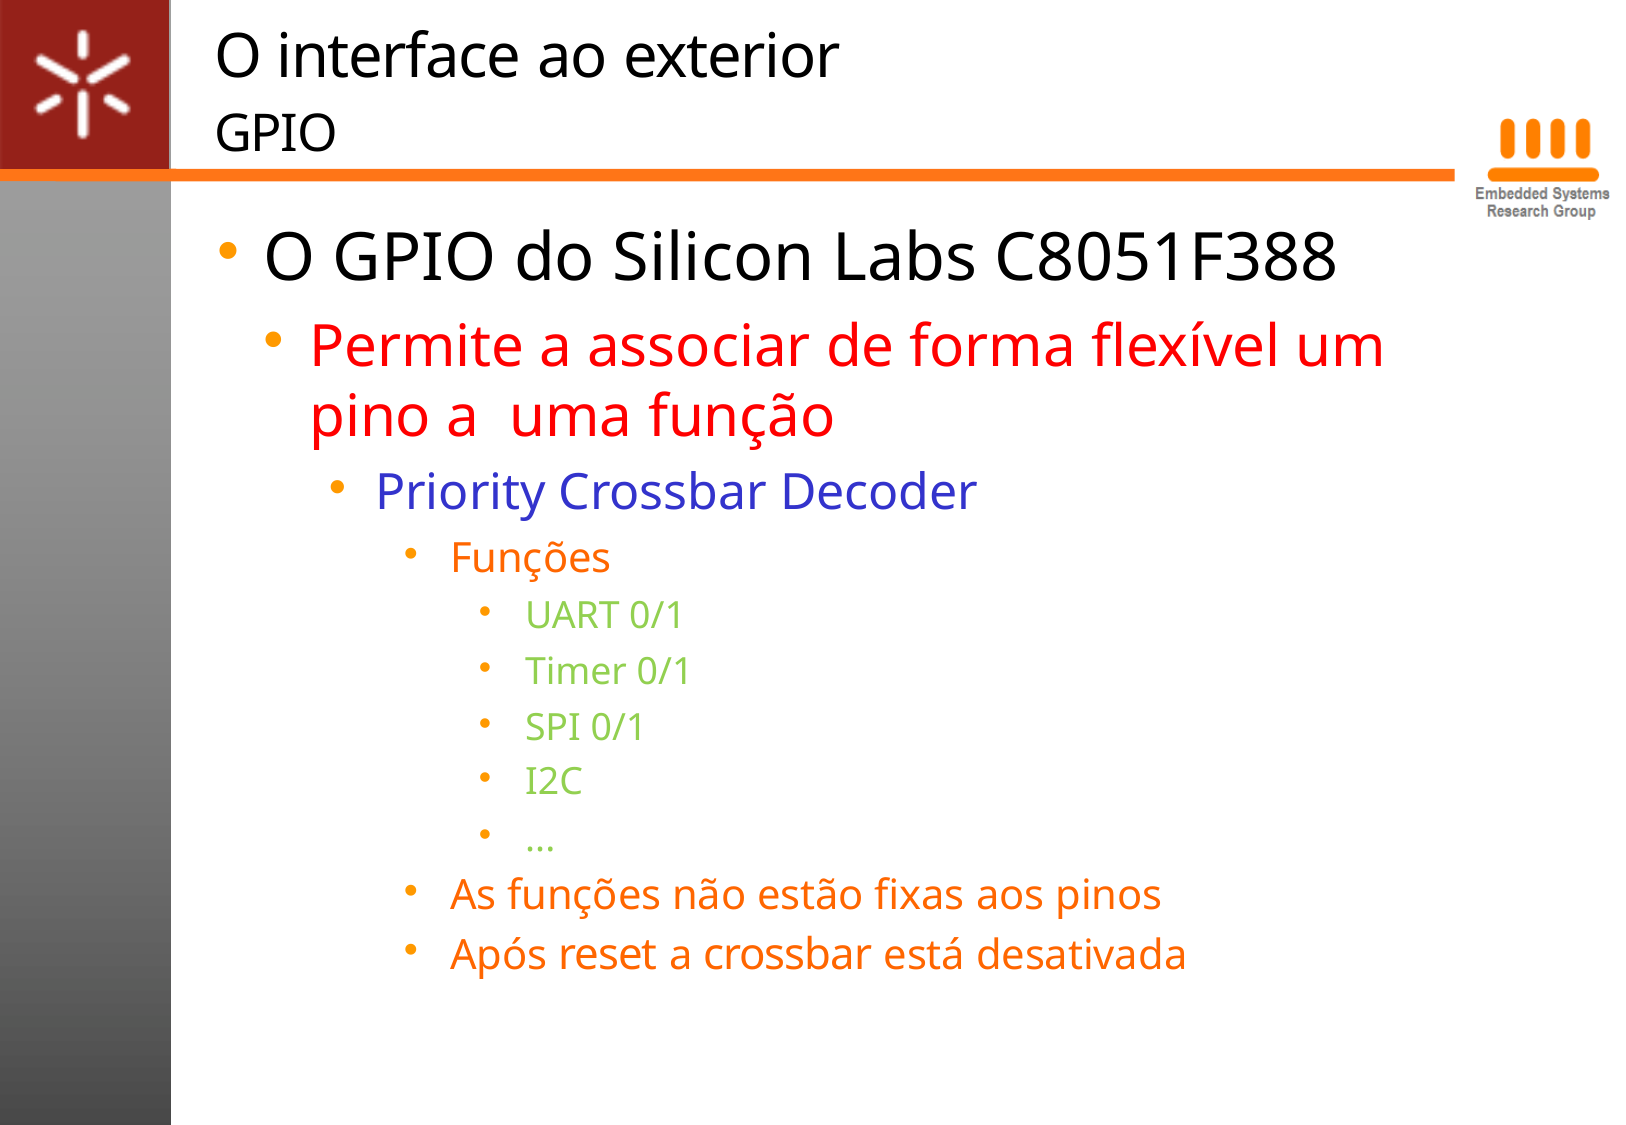

# O interface ao exterior GPIO
O GPIO do Silicon Labs C8051F388
Permite a associar de forma flexível um pino a uma função
Priority Crossbar Decoder
Funções
UART 0/1
Timer 0/1
SPI 0/1
I2C
...
As funções não estão fixas aos pinos
Após reset a crossbar está desativada